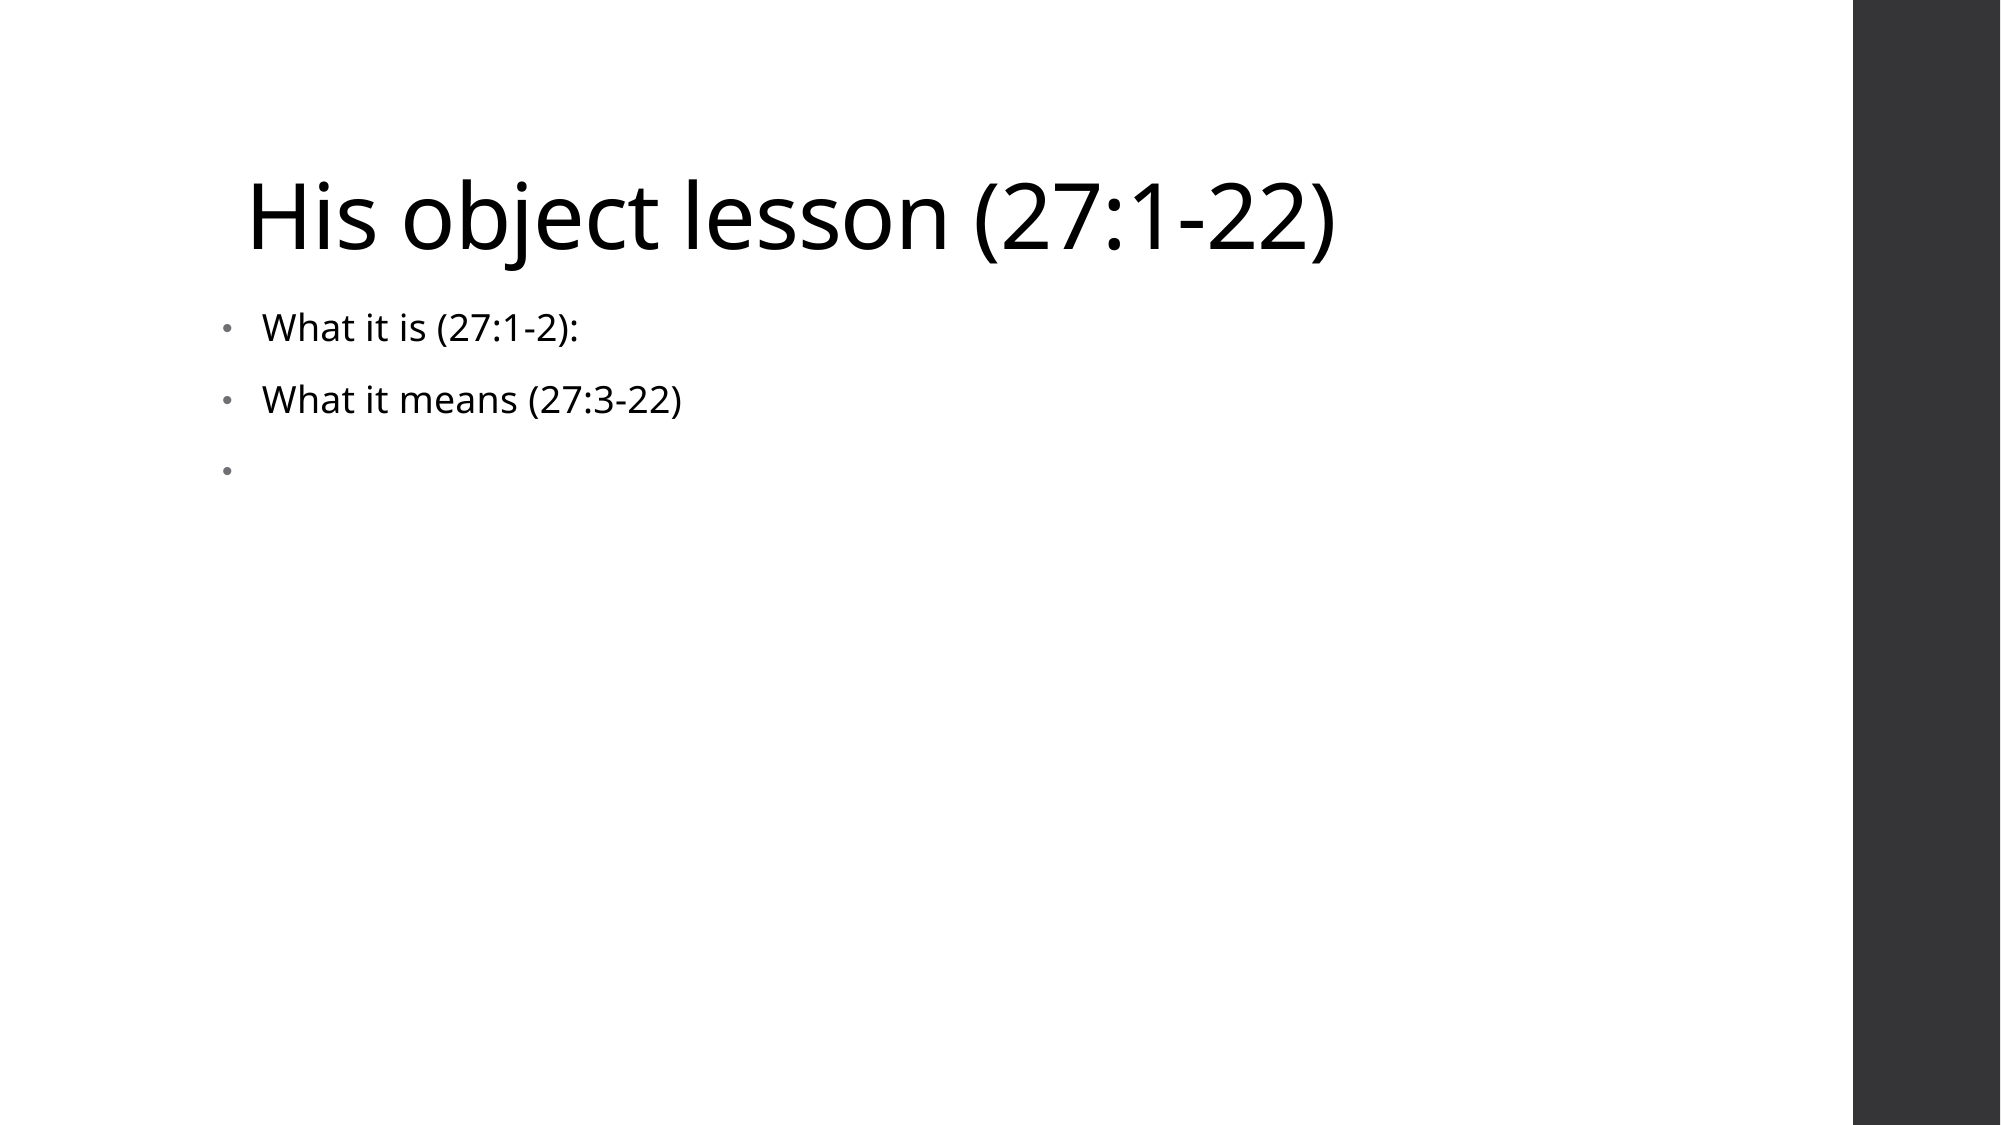

# His object lesson (27:1-22)
 What it is (27:1-2):
 What it means (27:3-22)